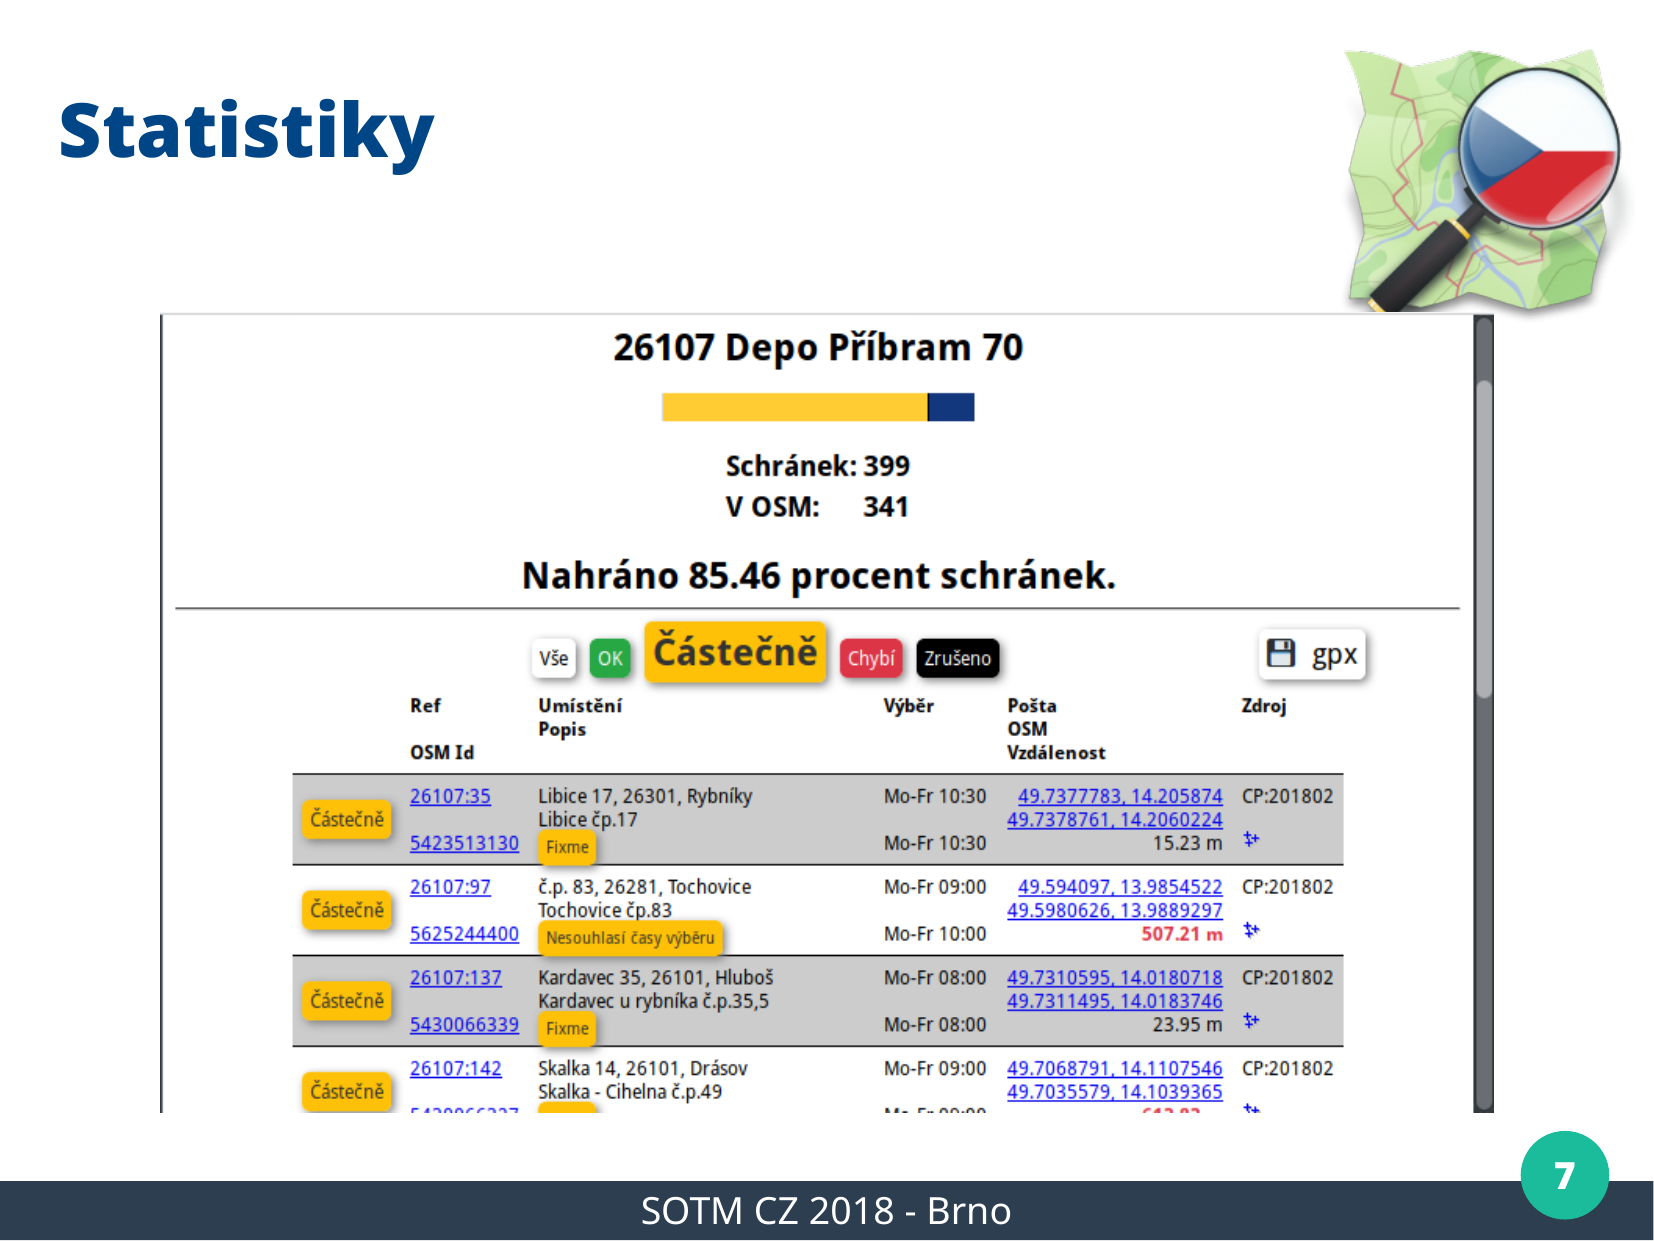

# Statistiky
7
SOTM CZ 2018 - Brno